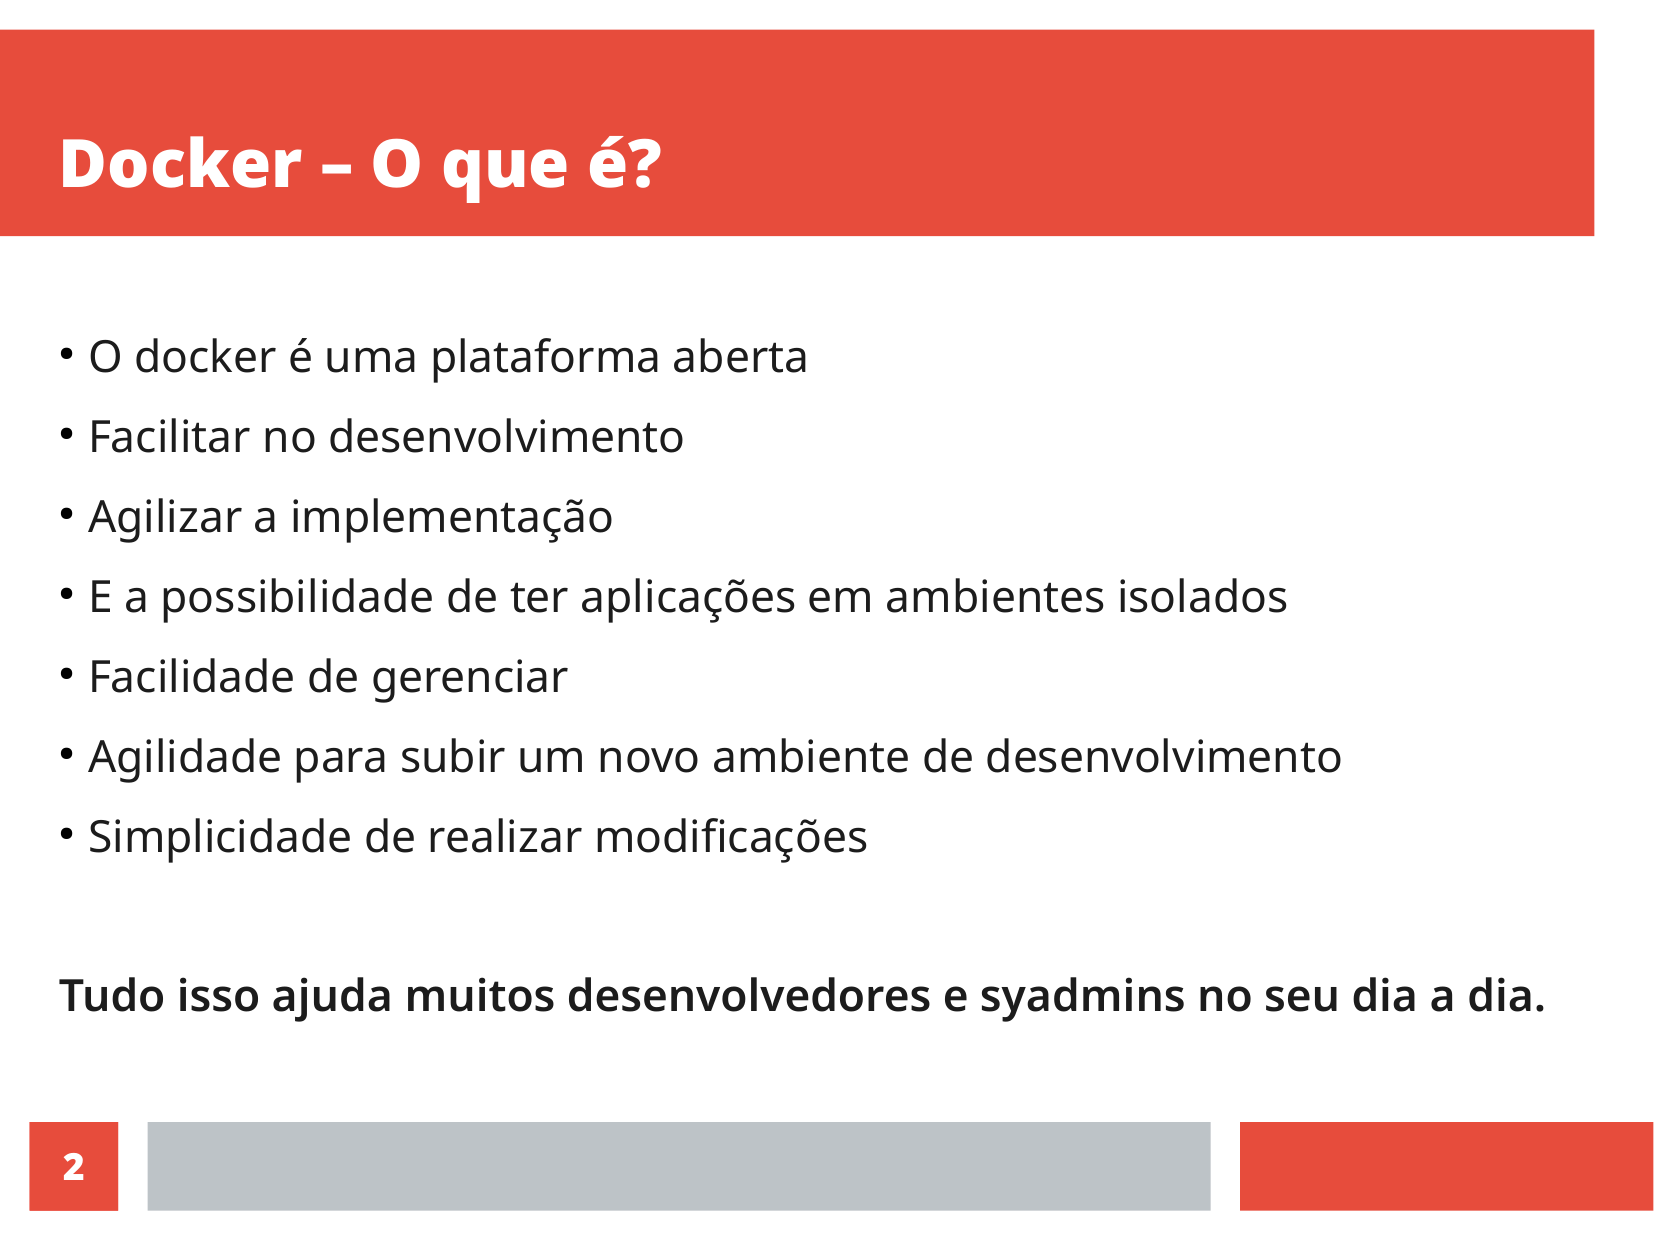

# Docker – O que é?
O docker é uma plataforma aberta
Facilitar no desenvolvimento
Agilizar a implementação
E a possibilidade de ter aplicações em ambientes isolados
Facilidade de gerenciar
Agilidade para subir um novo ambiente de desenvolvimento
Simplicidade de realizar modificações
Tudo isso ajuda muitos desenvolvedores e syadmins no seu dia a dia.
2